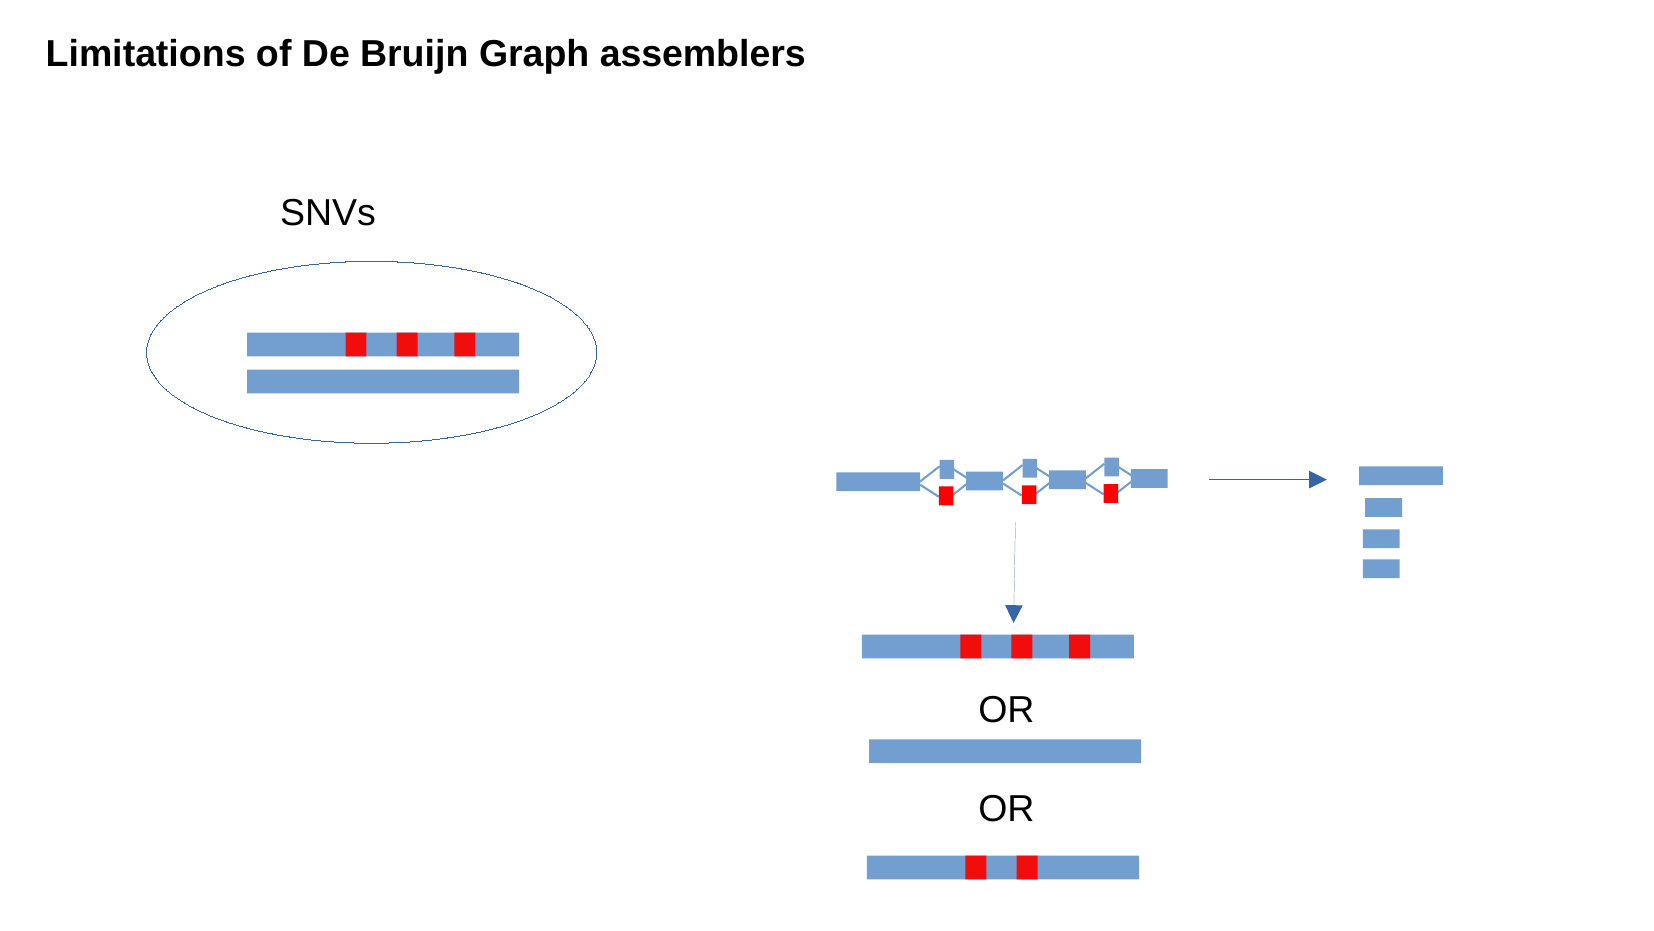

Limitations of De Bruijn Graph assemblers
SNVs
OR
OR